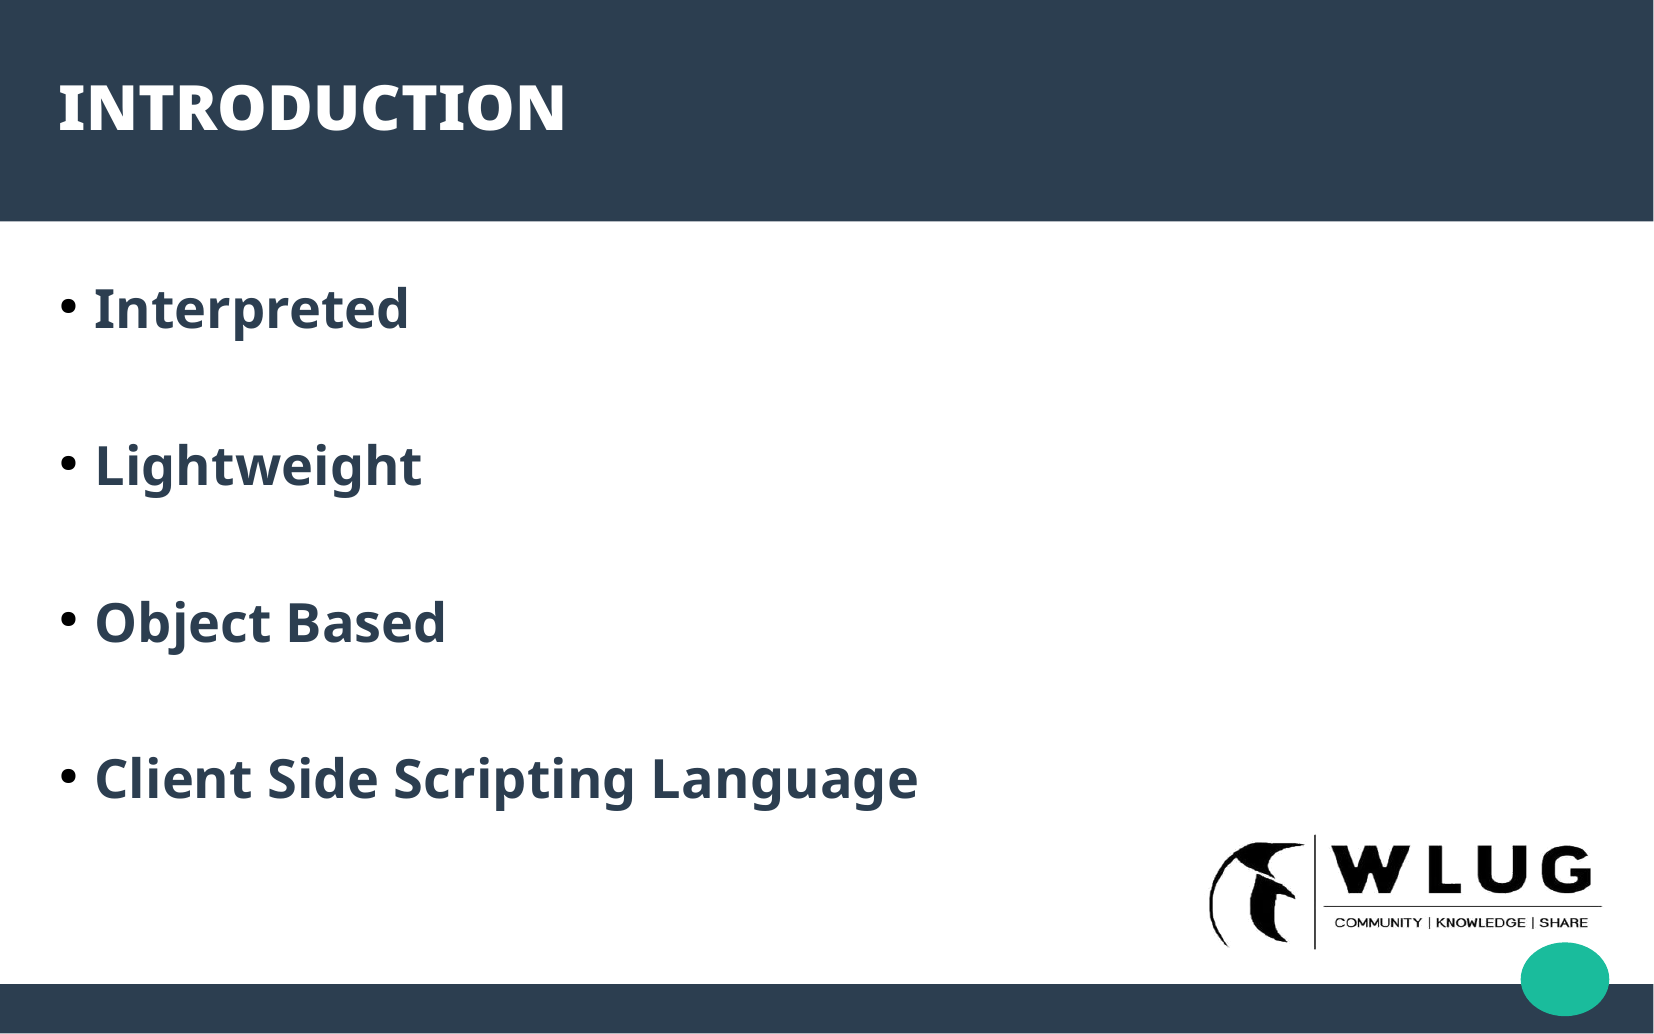

# INTRODUCTION
Interpreted
Lightweight
Object Based
Client Side Scripting Language